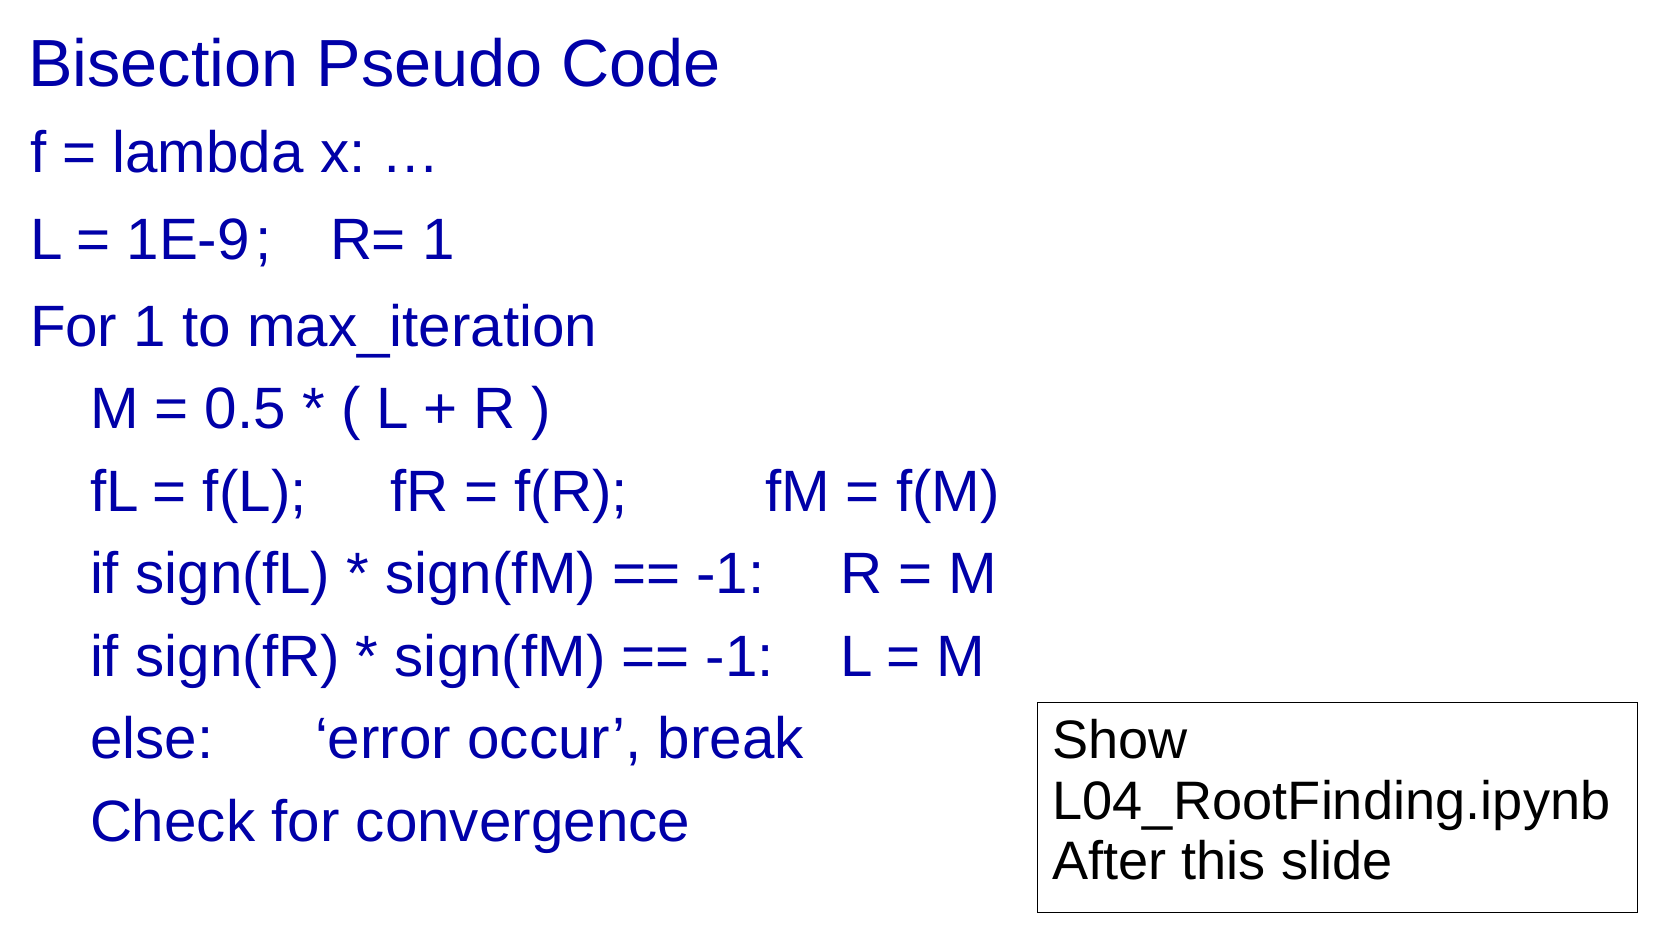

# Bisection Pseudo Code
f = lambda x: …
L = 1E-9	;	R= 1
For 1 to max_iteration
M = 0.5 * ( L + R )
fL = f(L);		fR = f(R);		fM = f(M)
if sign(fL) * sign(fM) == -1:	R = M
if sign(fR) * sign(fM) == -1:	L = M
else:		‘error occur’, break
Check for convergence
Show L04_RootFinding.ipynb
After this slide